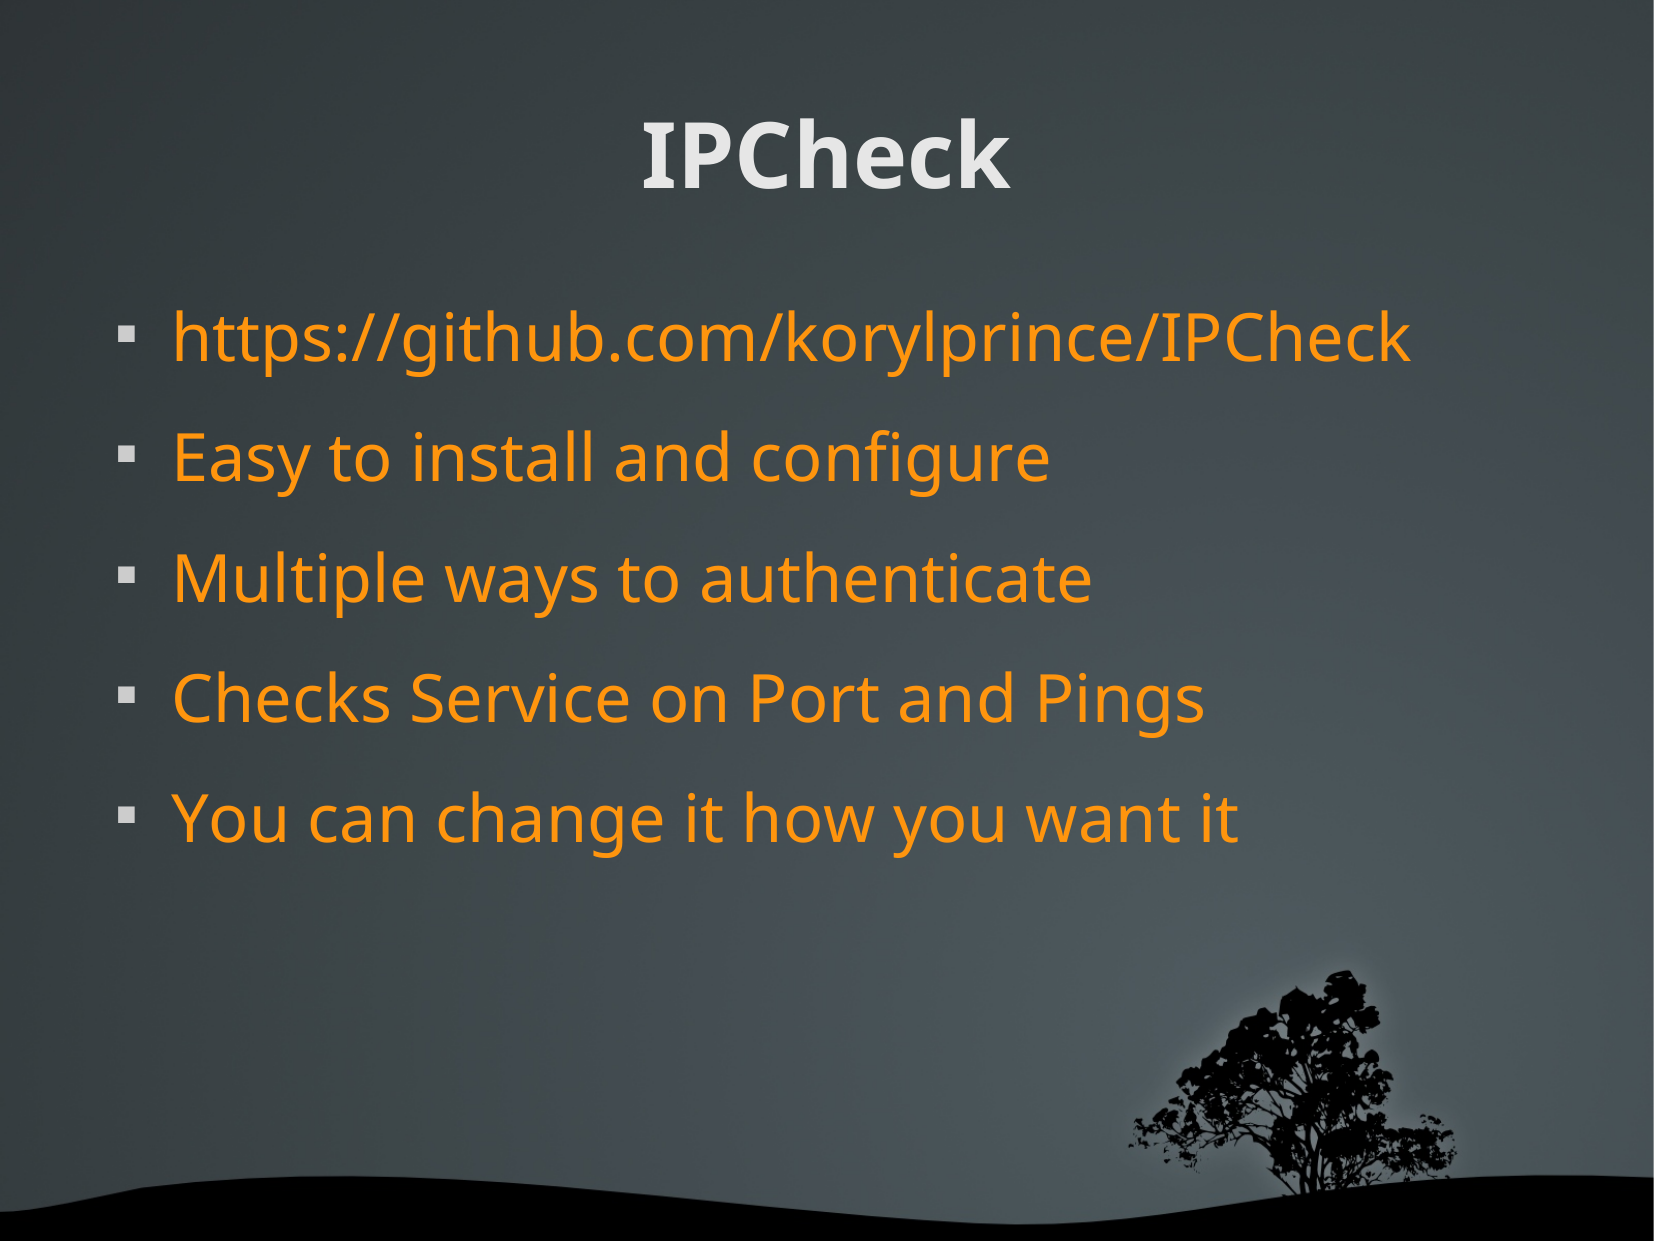

# IPCheck
https://github.com/korylprince/IPCheck
Easy to install and configure
Multiple ways to authenticate
Checks Service on Port and Pings
You can change it how you want it